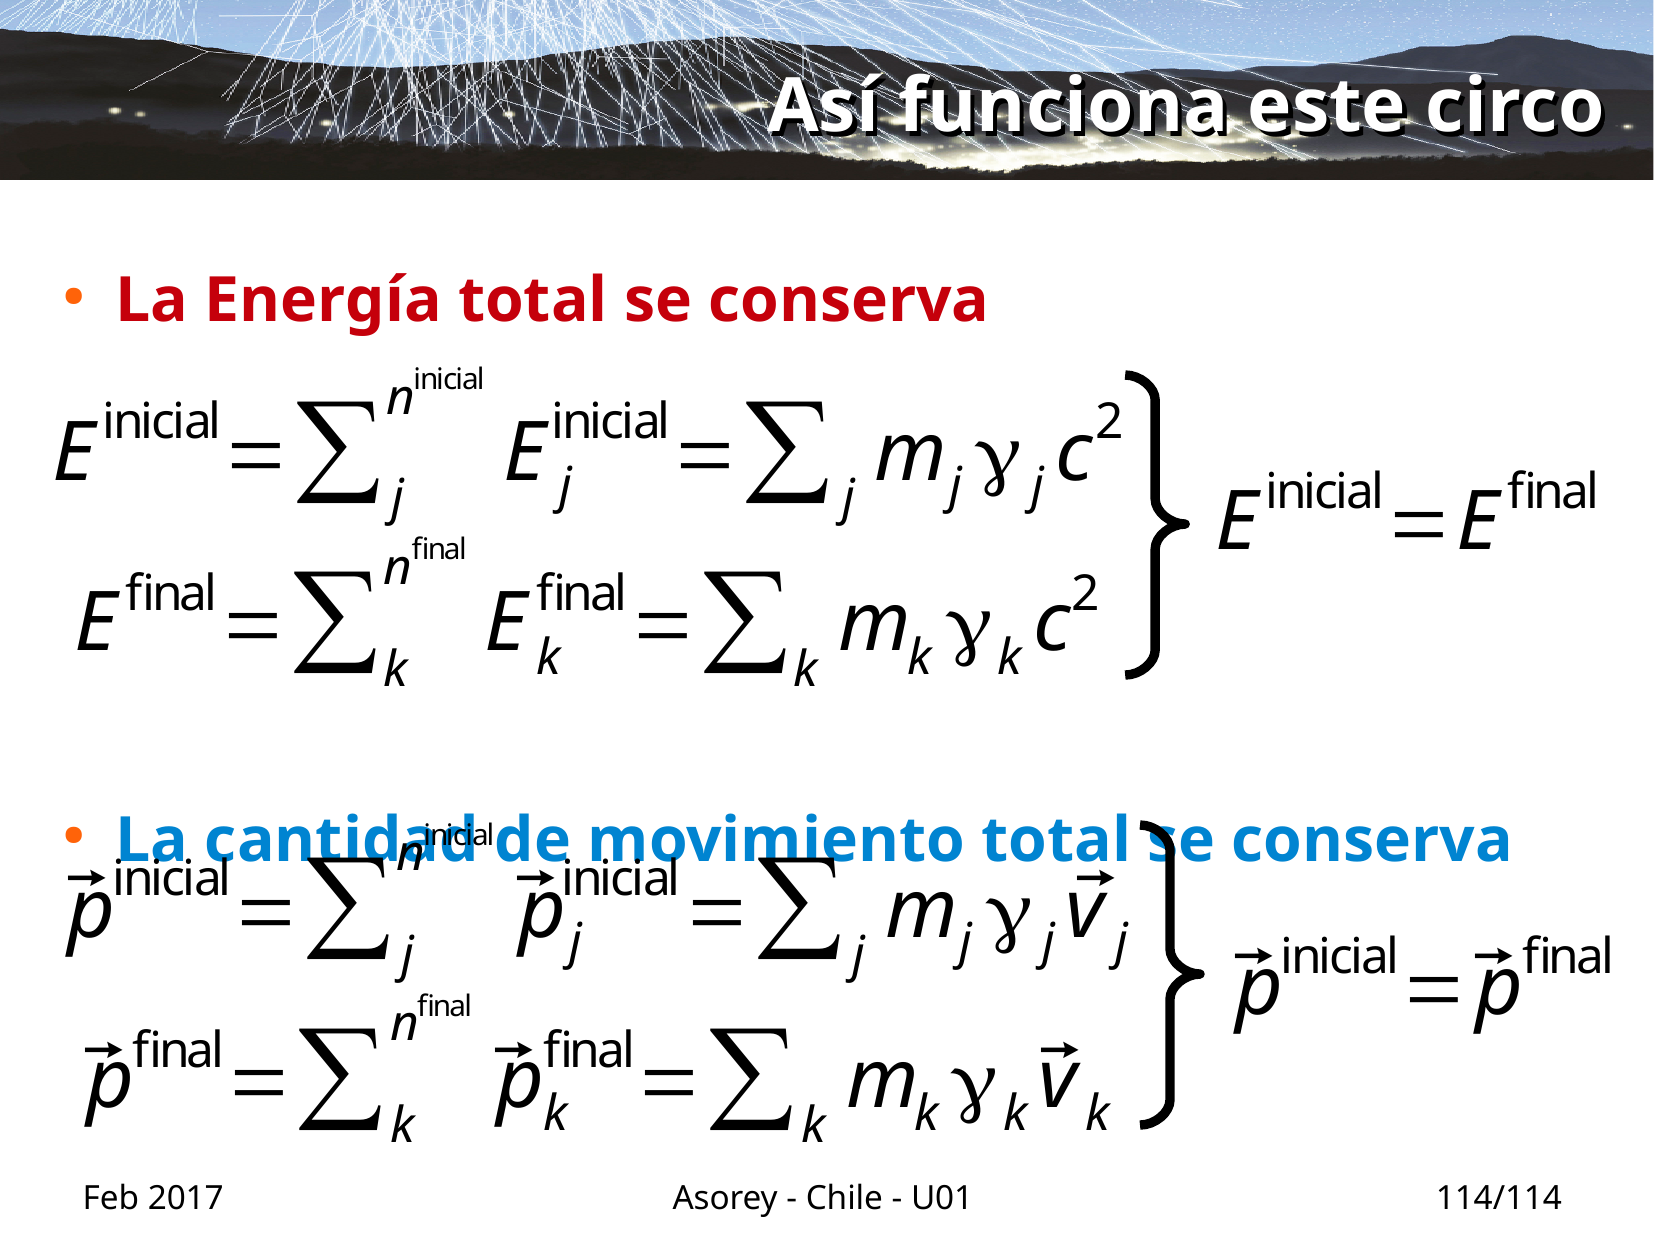

# Así funciona este circo
La Energía total se conserva
La cantidad de movimiento total se conserva
Feb 2017
Asorey - Chile - U01
114